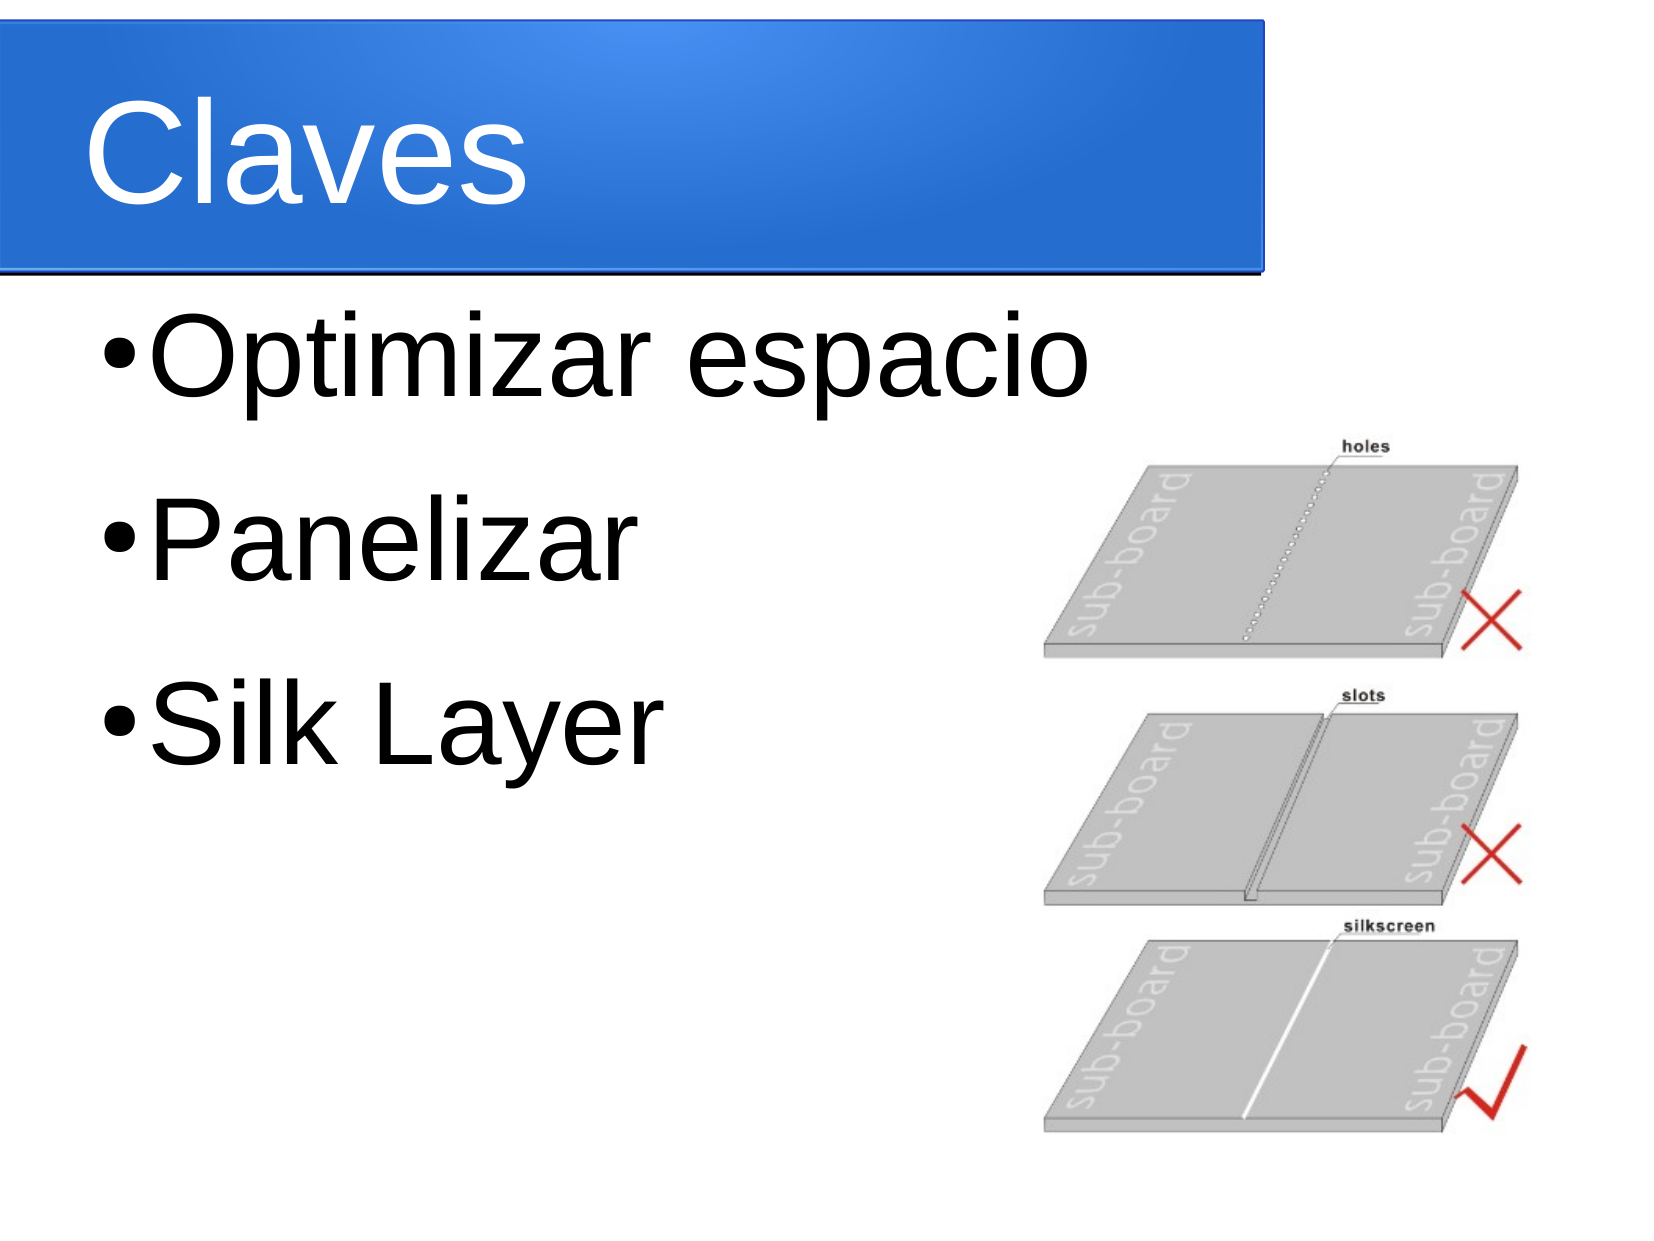

# Claves
Optimizar espacio
Panelizar
Silk Layer